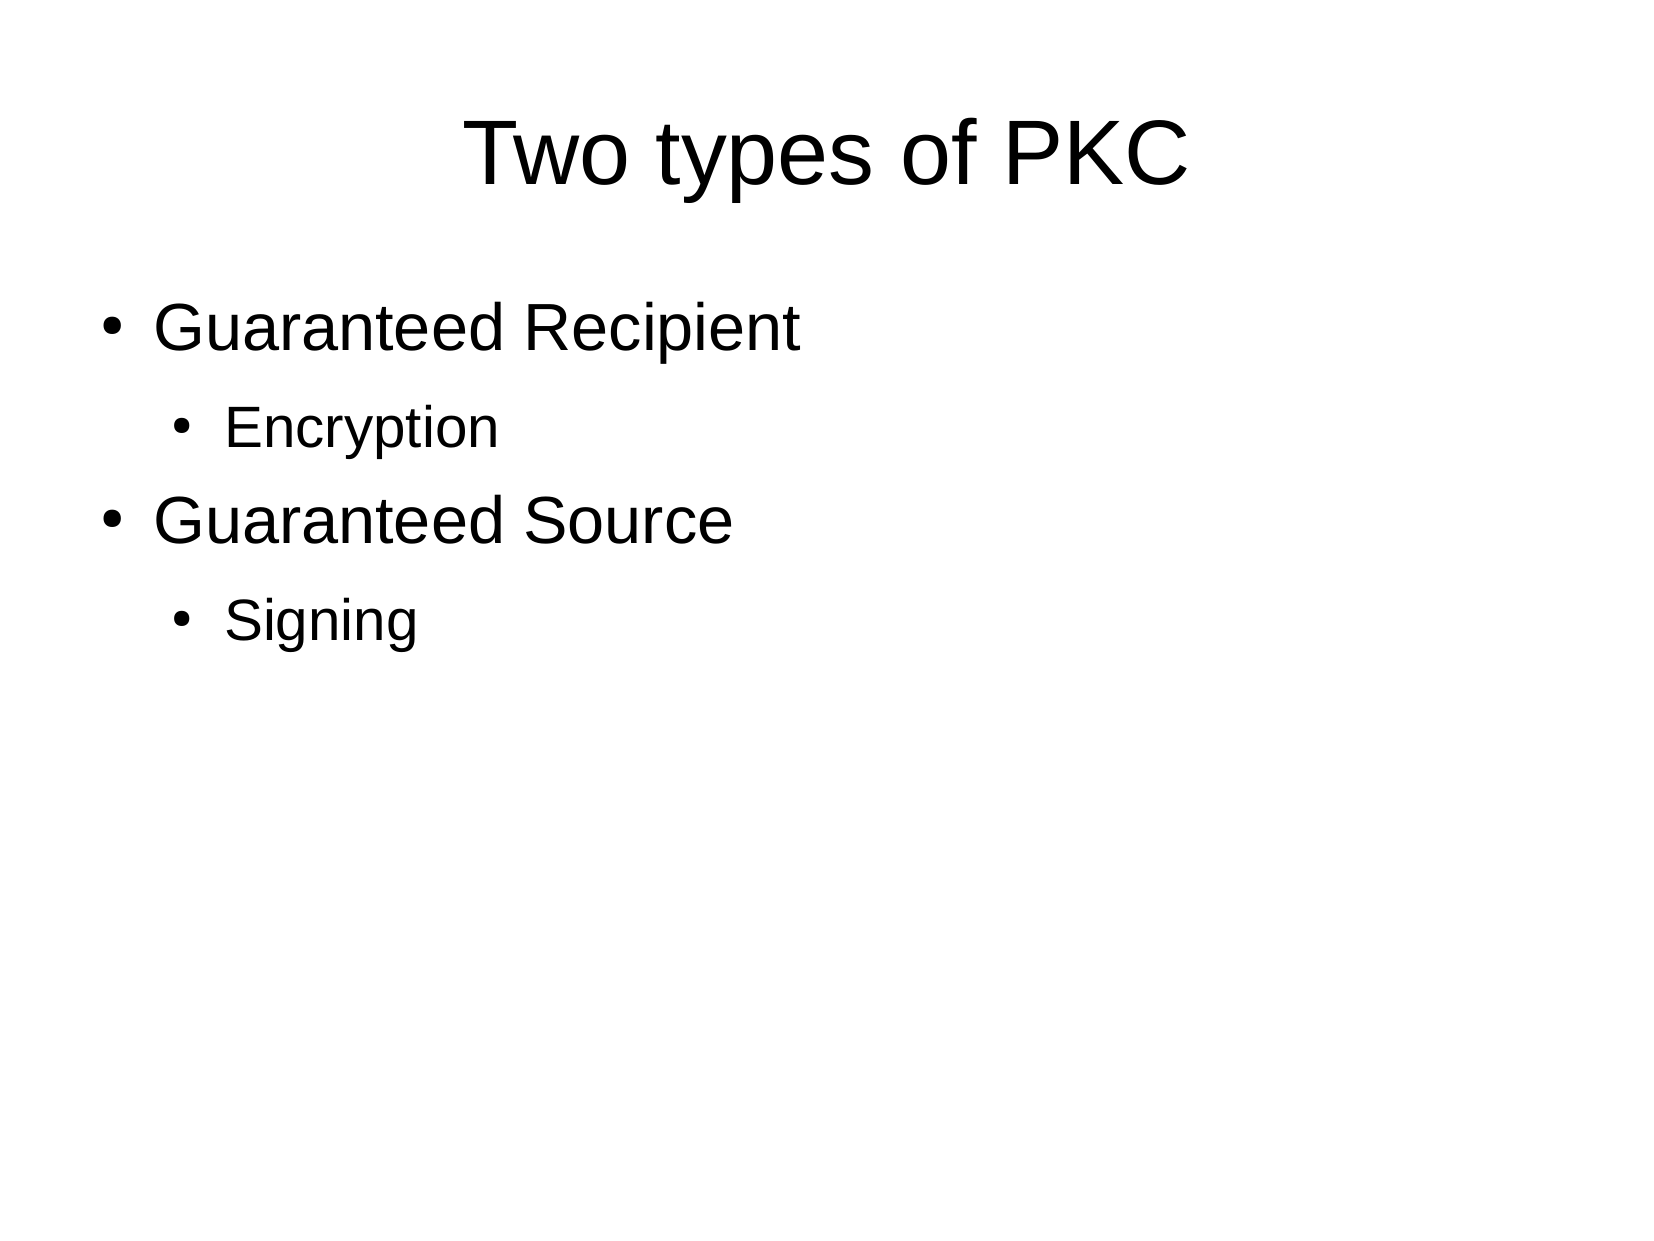

# Two types of PKC
Guaranteed Recipient
Encryption
Guaranteed Source
Signing